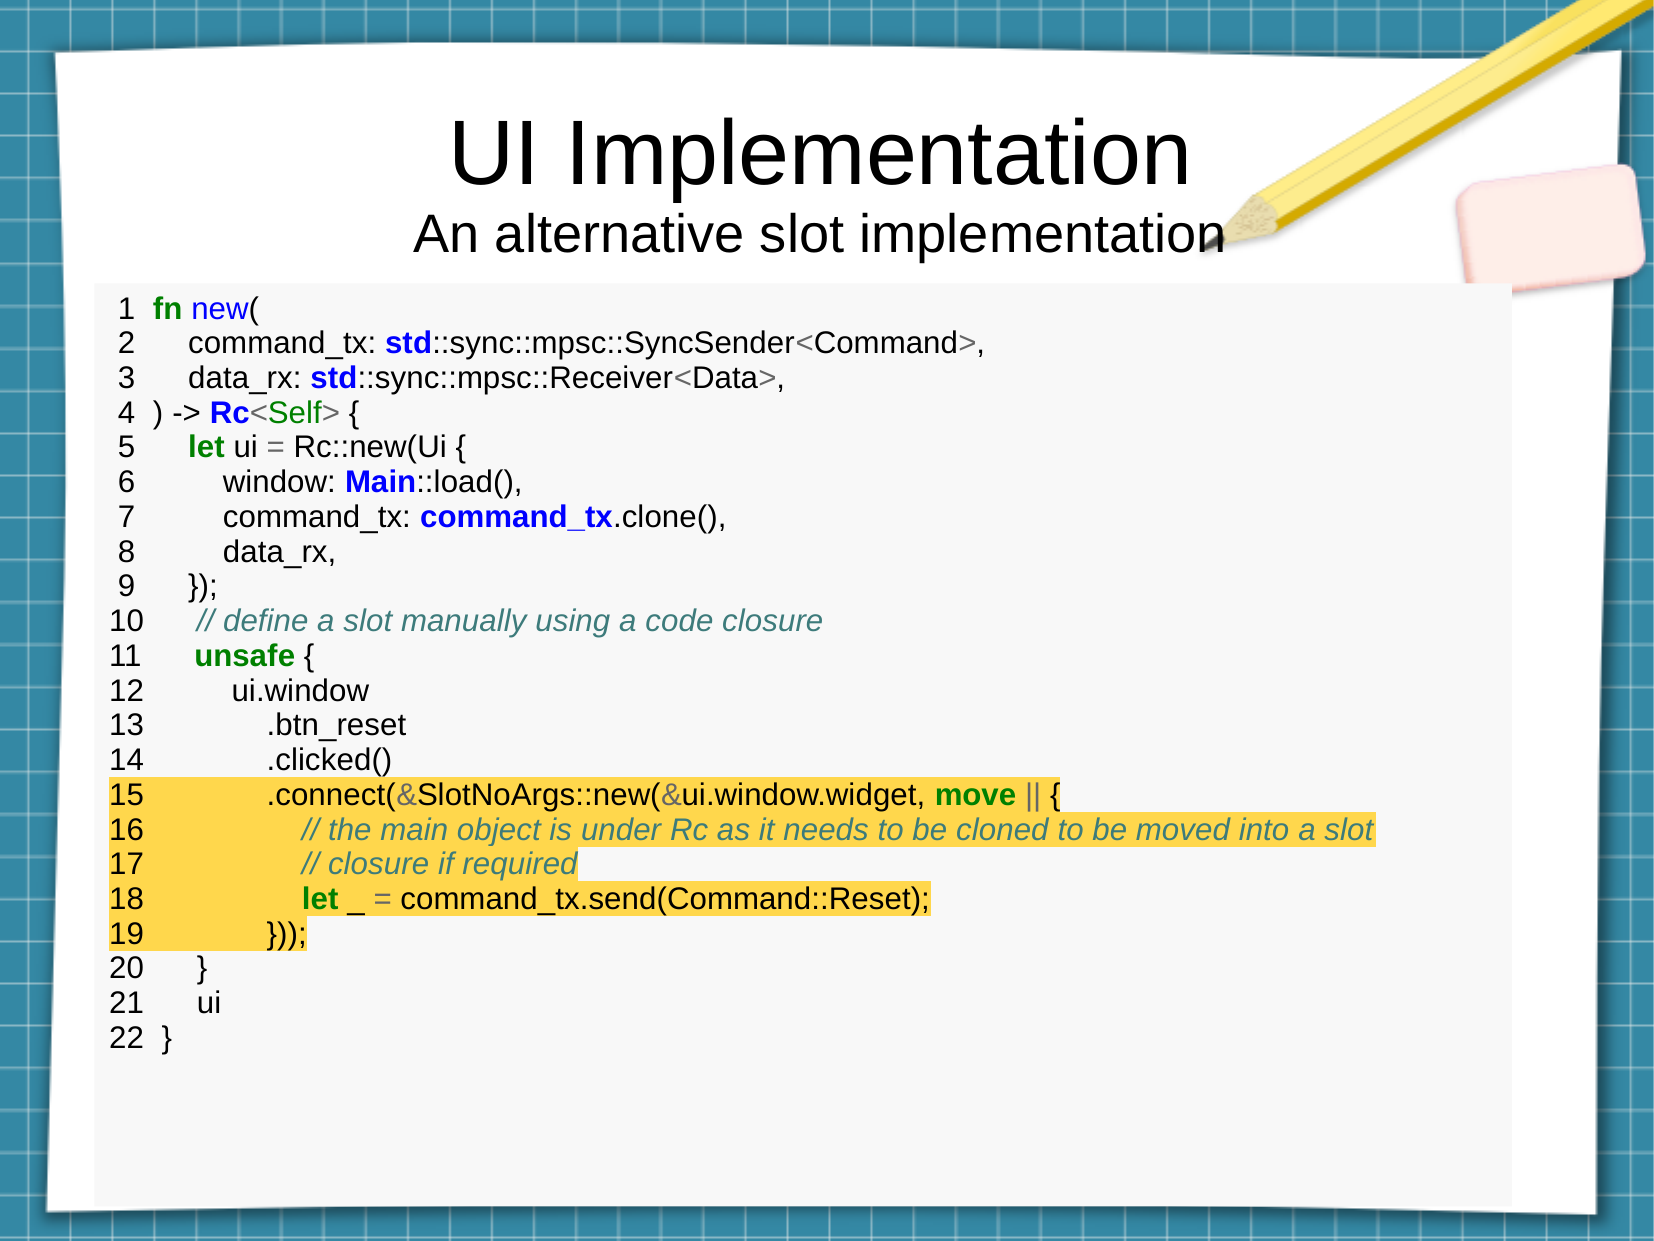

UI Implementation
An alternative slot implementation
 1 fn new(
 2 command_tx: std::sync::mpsc::SyncSender<Command>,
 3 data_rx: std::sync::mpsc::Receiver<Data>,
 4 ) -> Rc<Self> {
 5 let ui = Rc::new(Ui {
 6 window: Main::load(),
 7 command_tx: command_tx.clone(),
 8 data_rx,
 9 });
10 // define a slot manually using a code closure
11 unsafe {
12 ui.window
13 .btn_reset
14 .clicked()
15 .connect(&SlotNoArgs::new(&ui.window.widget, move || {
16 // the main object is under Rc as it needs to be cloned to be moved into a slot
17 // closure if required
18 let _ = command_tx.send(Command::Reset);
19 }));
20 }
21 ui
22 }